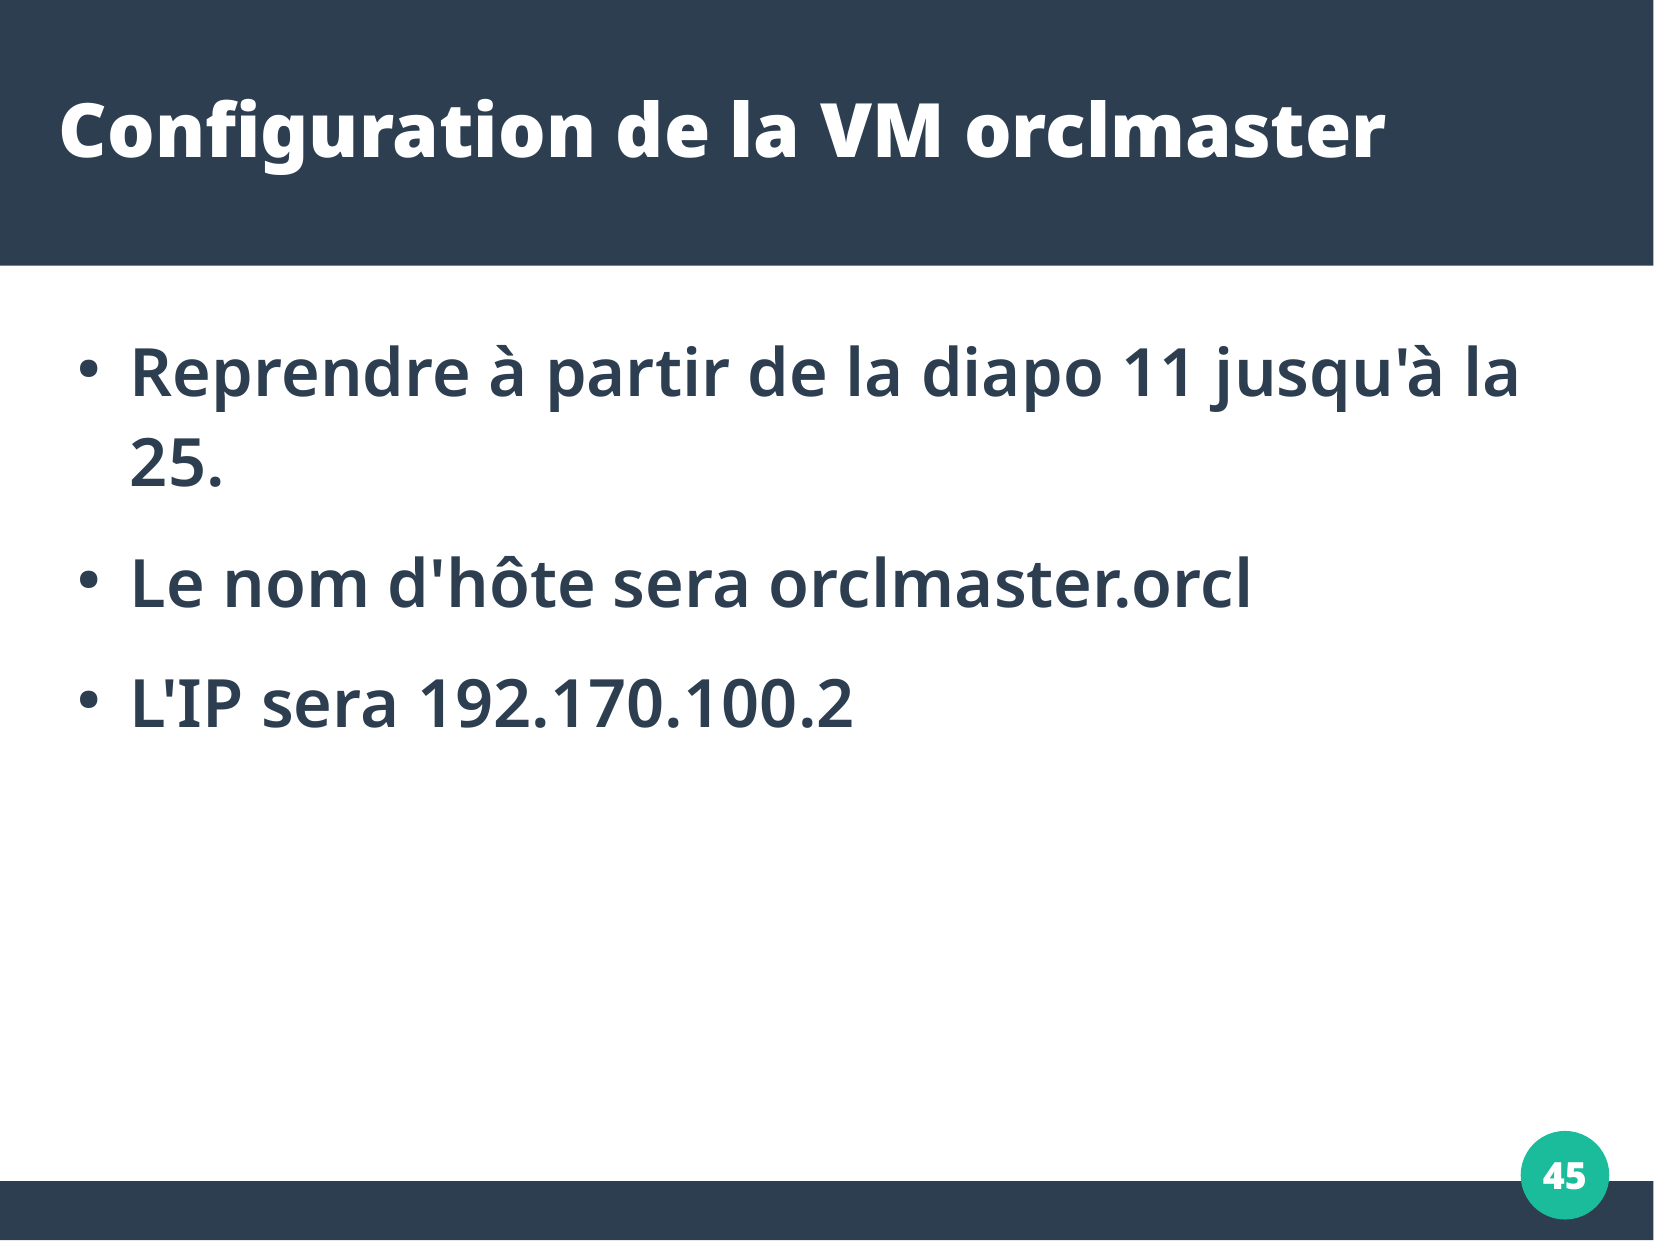

# Configuration de la VM orclmaster
Reprendre à partir de la diapo 11 jusqu'à la 25.
Le nom d'hôte sera orclmaster.orcl
L'IP sera 192.170.100.2
45